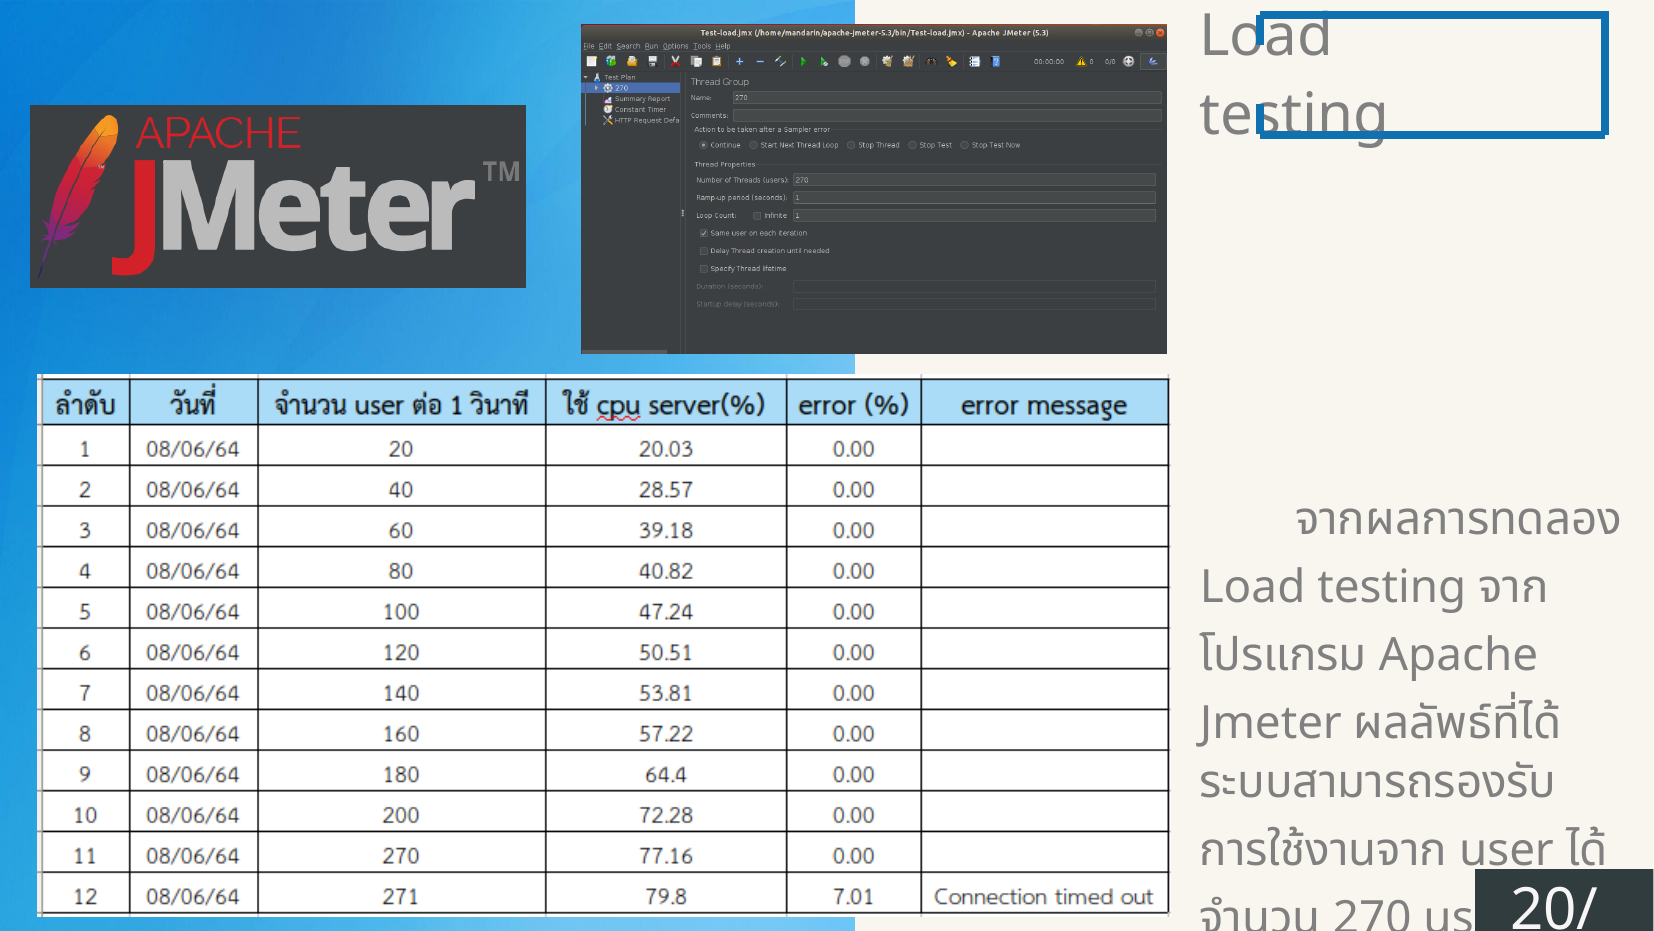

# Load testing
 จากผลการทดลอง Load testing จากโปรแกรม Apache Jmeter ผลลัพธ์ที่ได้ ระบบสามารถรองรับการใช้งานจาก user ได้จำนวน 270 user ต่อวินาที
20/33